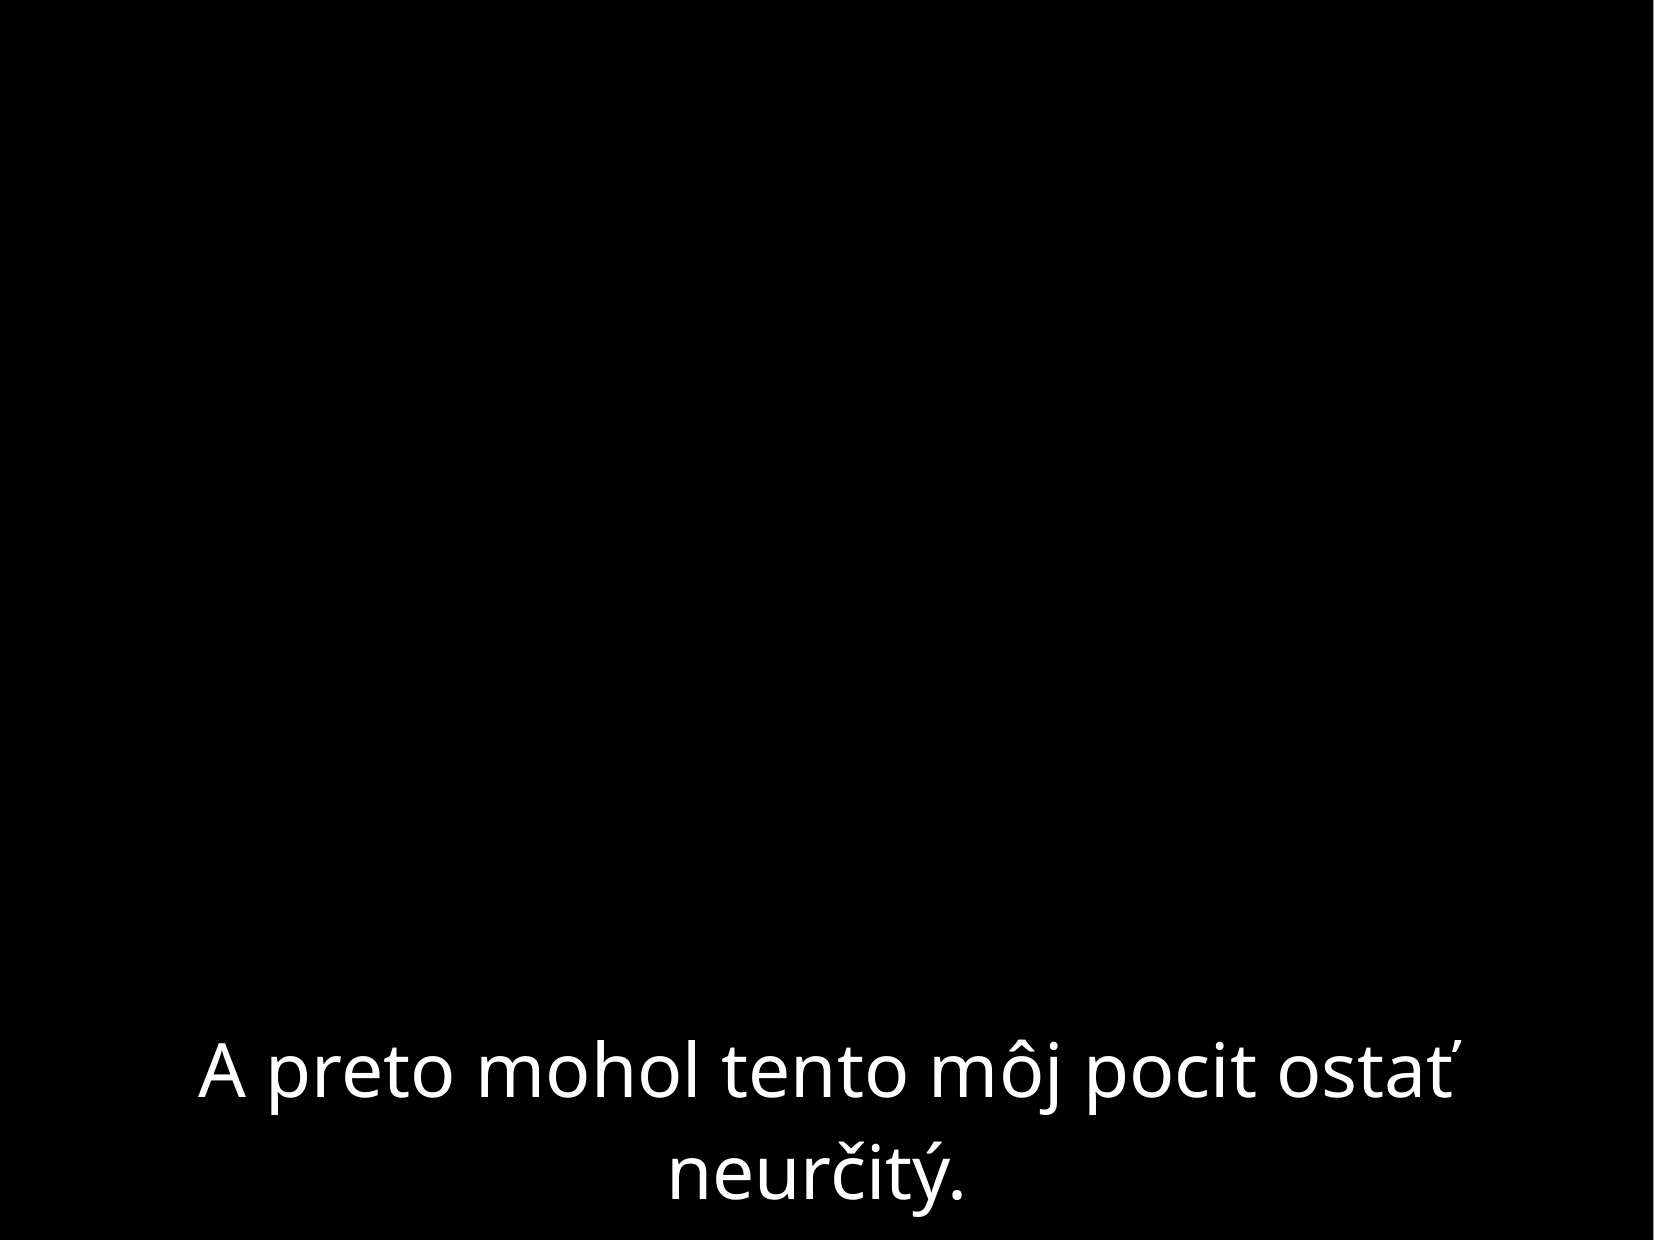

# A preto mohol tento môj pocit ostať neurčitý.